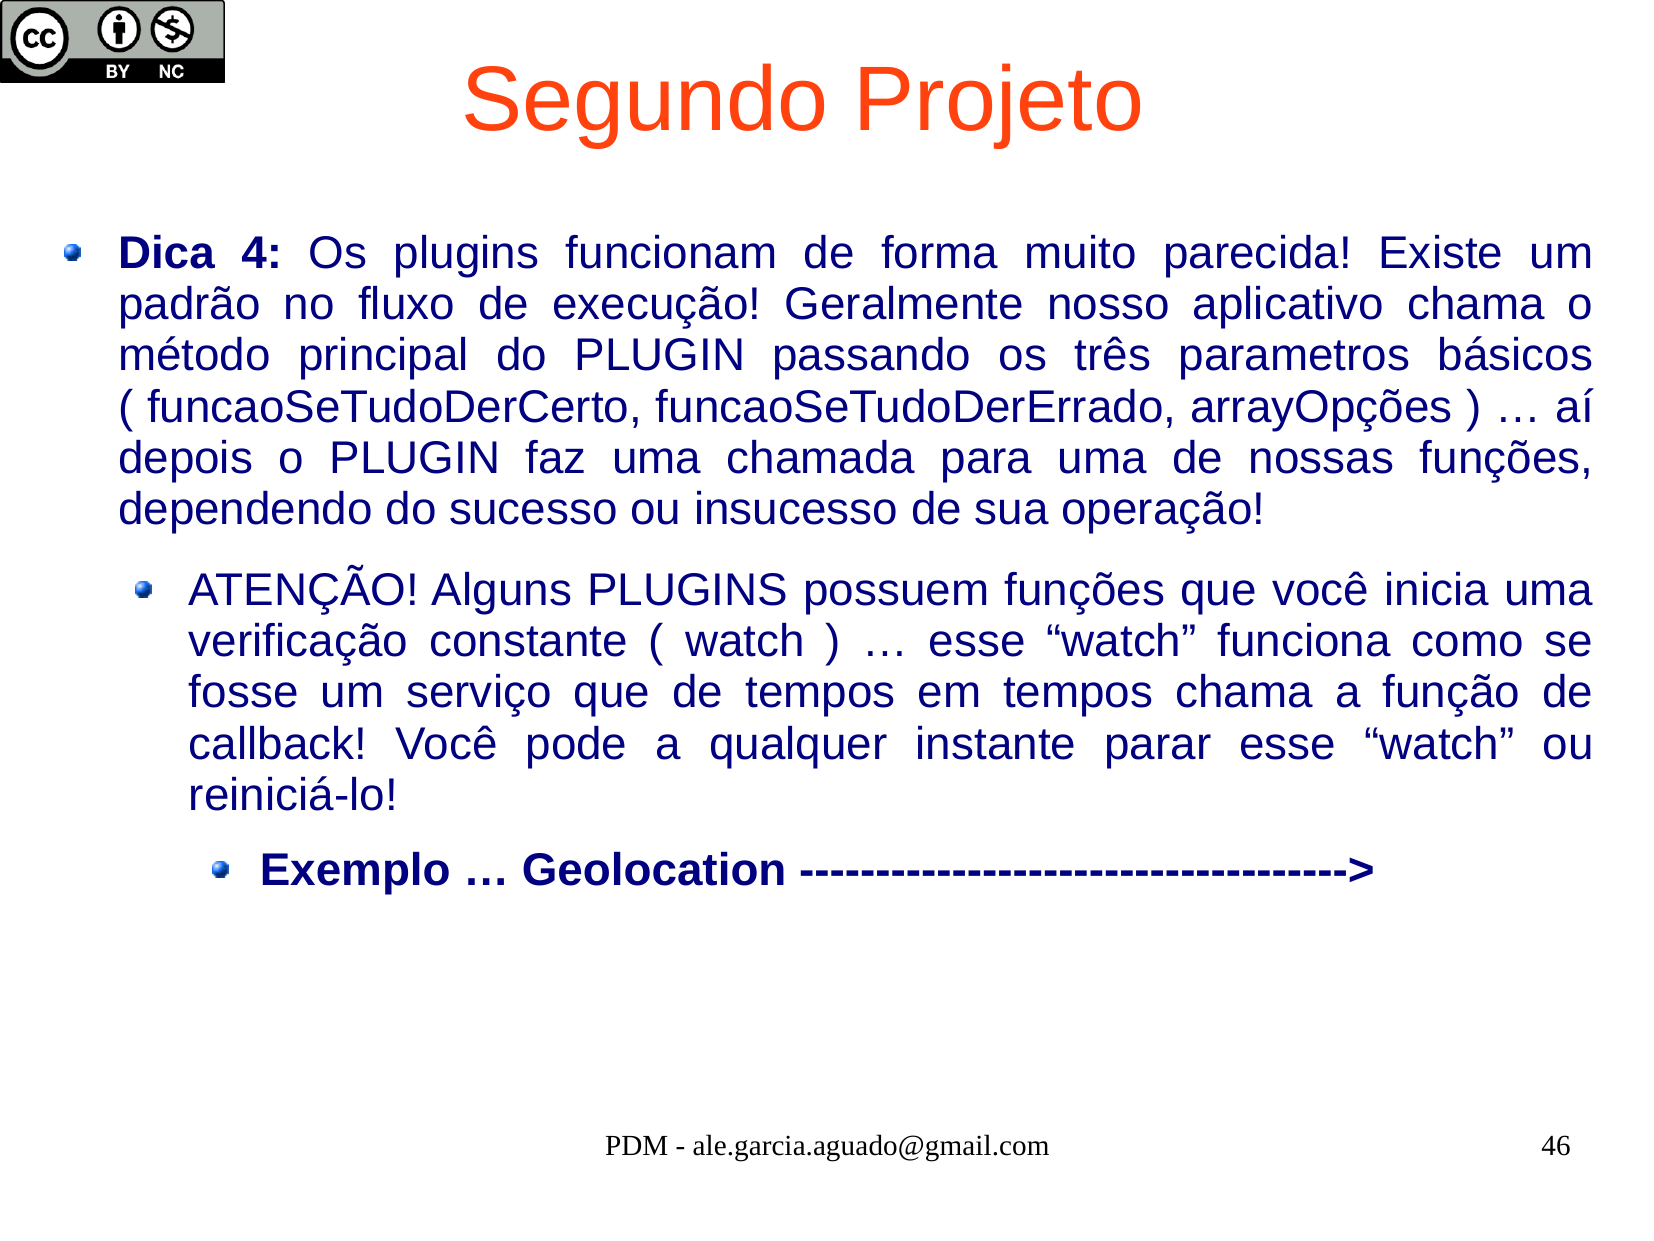

# Segundo Projeto
Dica 4: Os plugins funcionam de forma muito parecida! Existe um padrão no fluxo de execução! Geralmente nosso aplicativo chama o método principal do PLUGIN passando os três parametros básicos ( funcaoSeTudoDerCerto, funcaoSeTudoDerErrado, arrayOpções ) … aí depois o PLUGIN faz uma chamada para uma de nossas funções, dependendo do sucesso ou insucesso de sua operação!
ATENÇÃO! Alguns PLUGINS possuem funções que você inicia uma verificação constante ( watch ) … esse “watch” funciona como se fosse um serviço que de tempos em tempos chama a função de callback! Você pode a qualquer instante parar esse “watch” ou reiniciá-lo!
Exemplo … Geolocation ------------------------------------>
PDM - ale.garcia.aguado@gmail.com
46